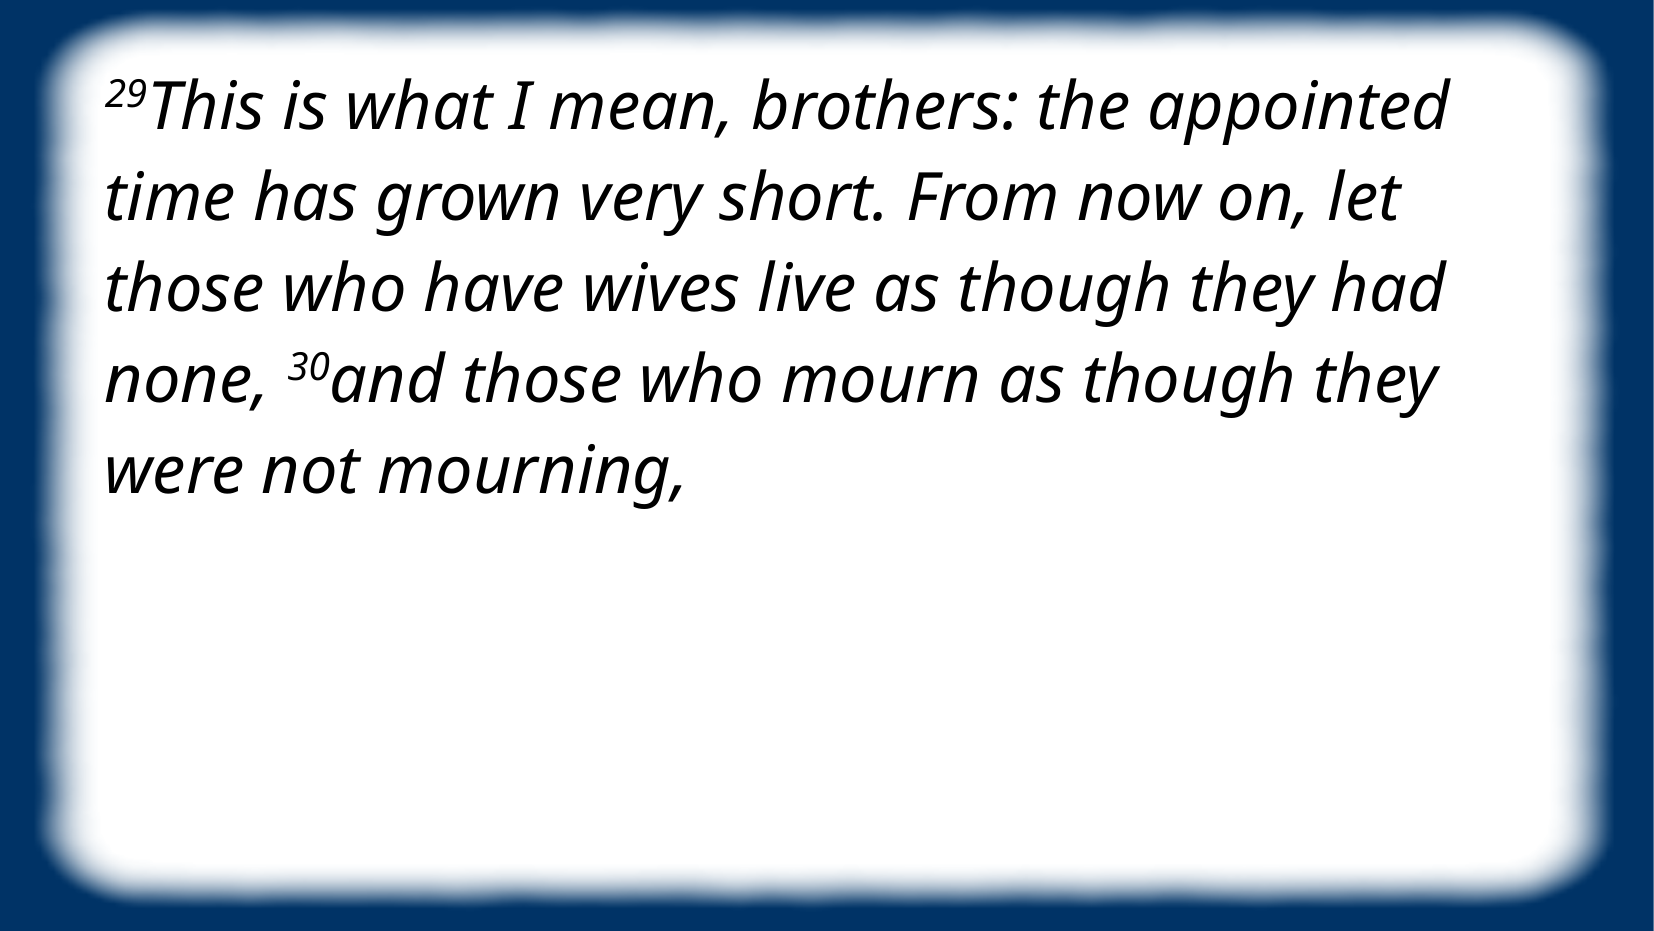

29This is what I mean, brothers: the appointed time has grown very short. From now on, let those who have wives live as though they had none, 30and those who mourn as though they were not mourning,